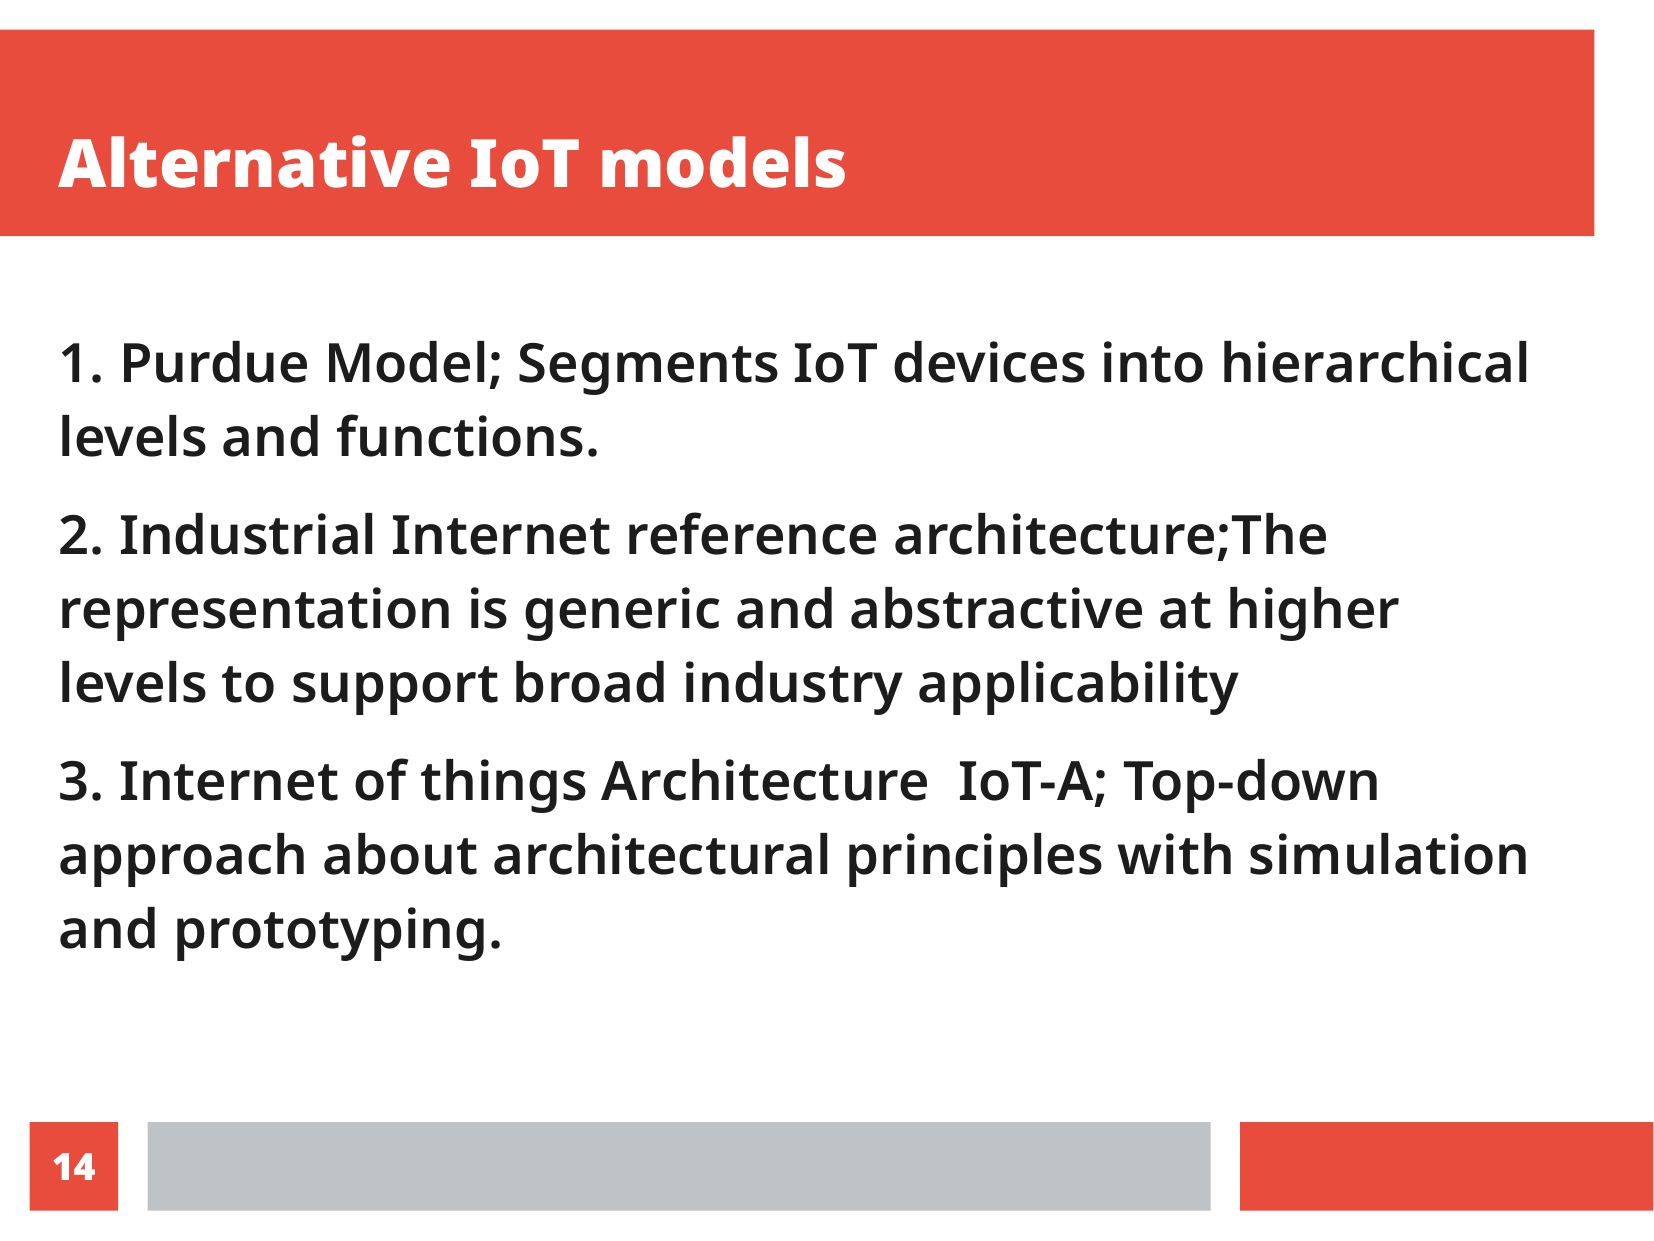

# Alternative IoT models
1. Purdue Model; Segments IoT devices into hierarchical levels and functions.
2. Industrial Internet reference architecture;The representation is generic and abstractive at higher levels to support broad industry applicability
3. Internet of things Architecture IoT-A; Top-down approach about architectural principles with simulation and prototyping.
14